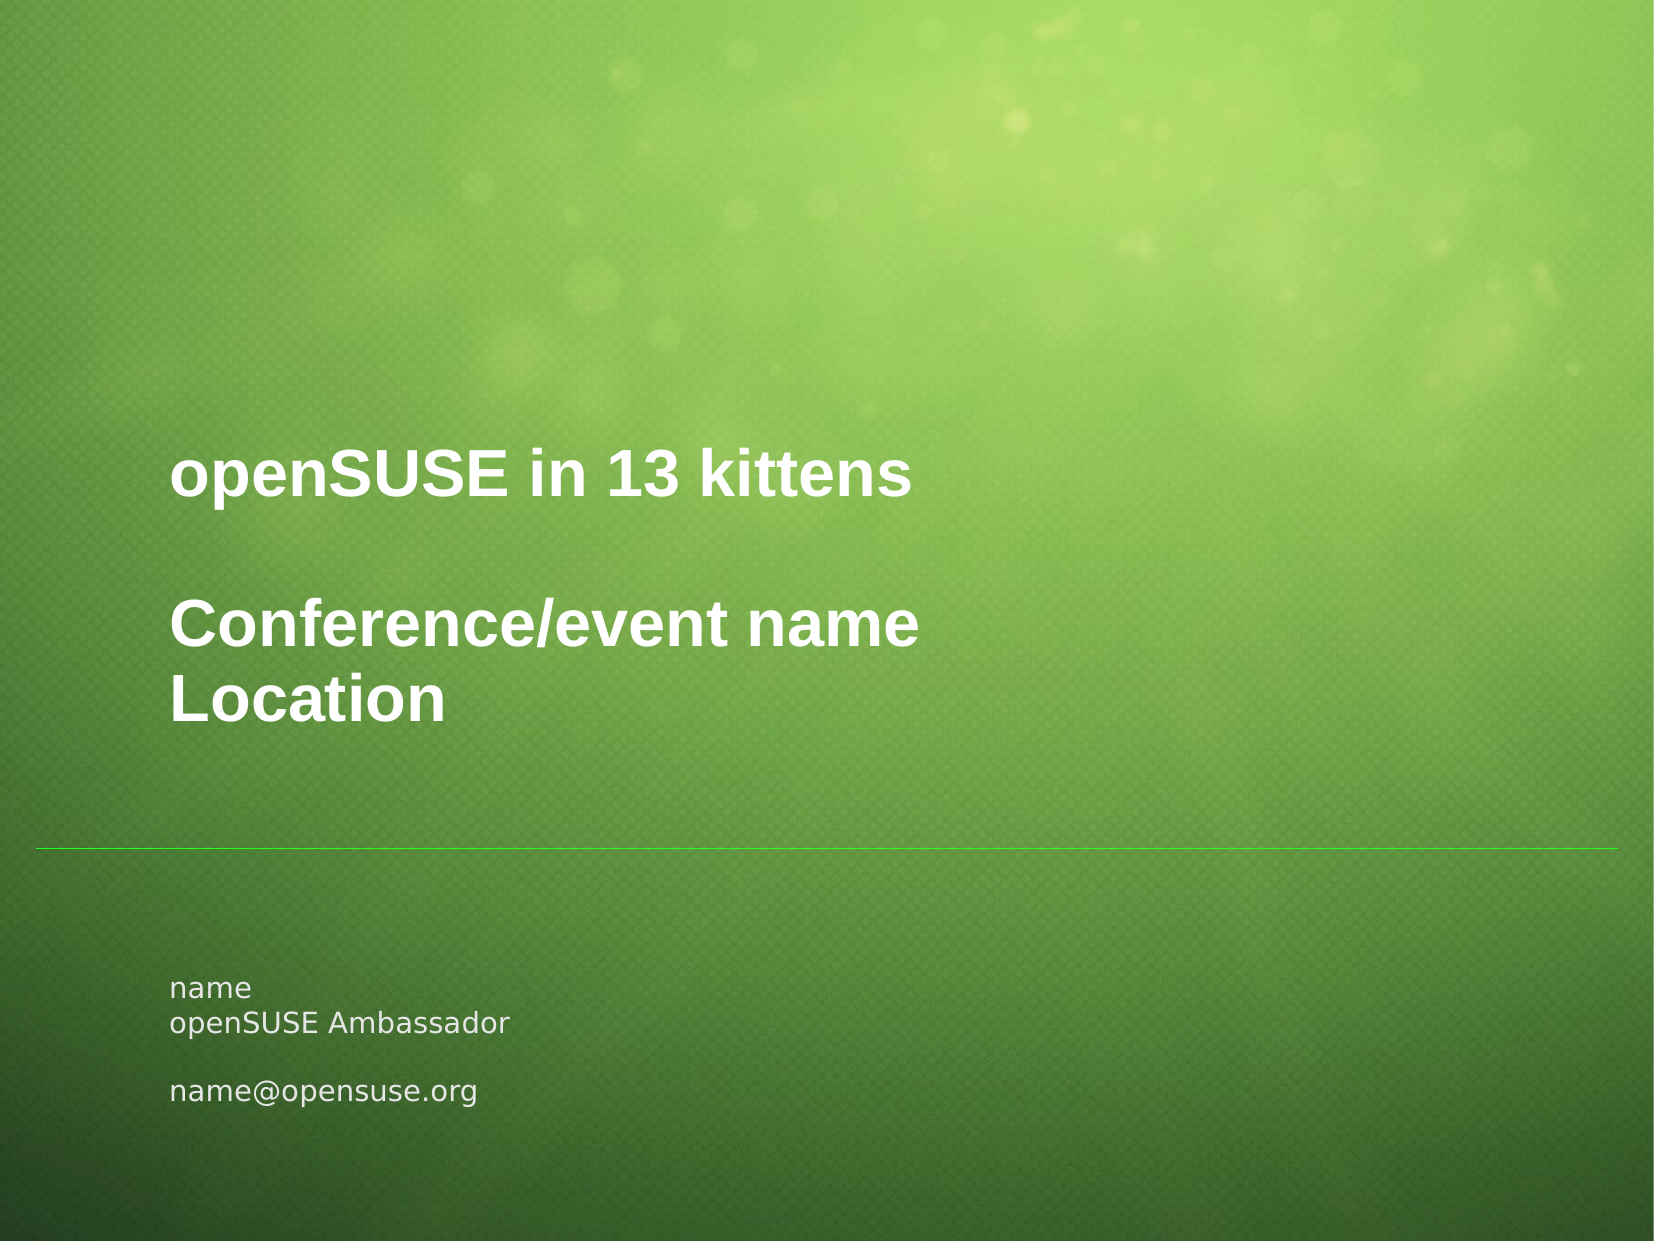

# openSUSE in 13 kittens Conference/event name Location
name
openSUSE Ambassador
name@opensuse.org